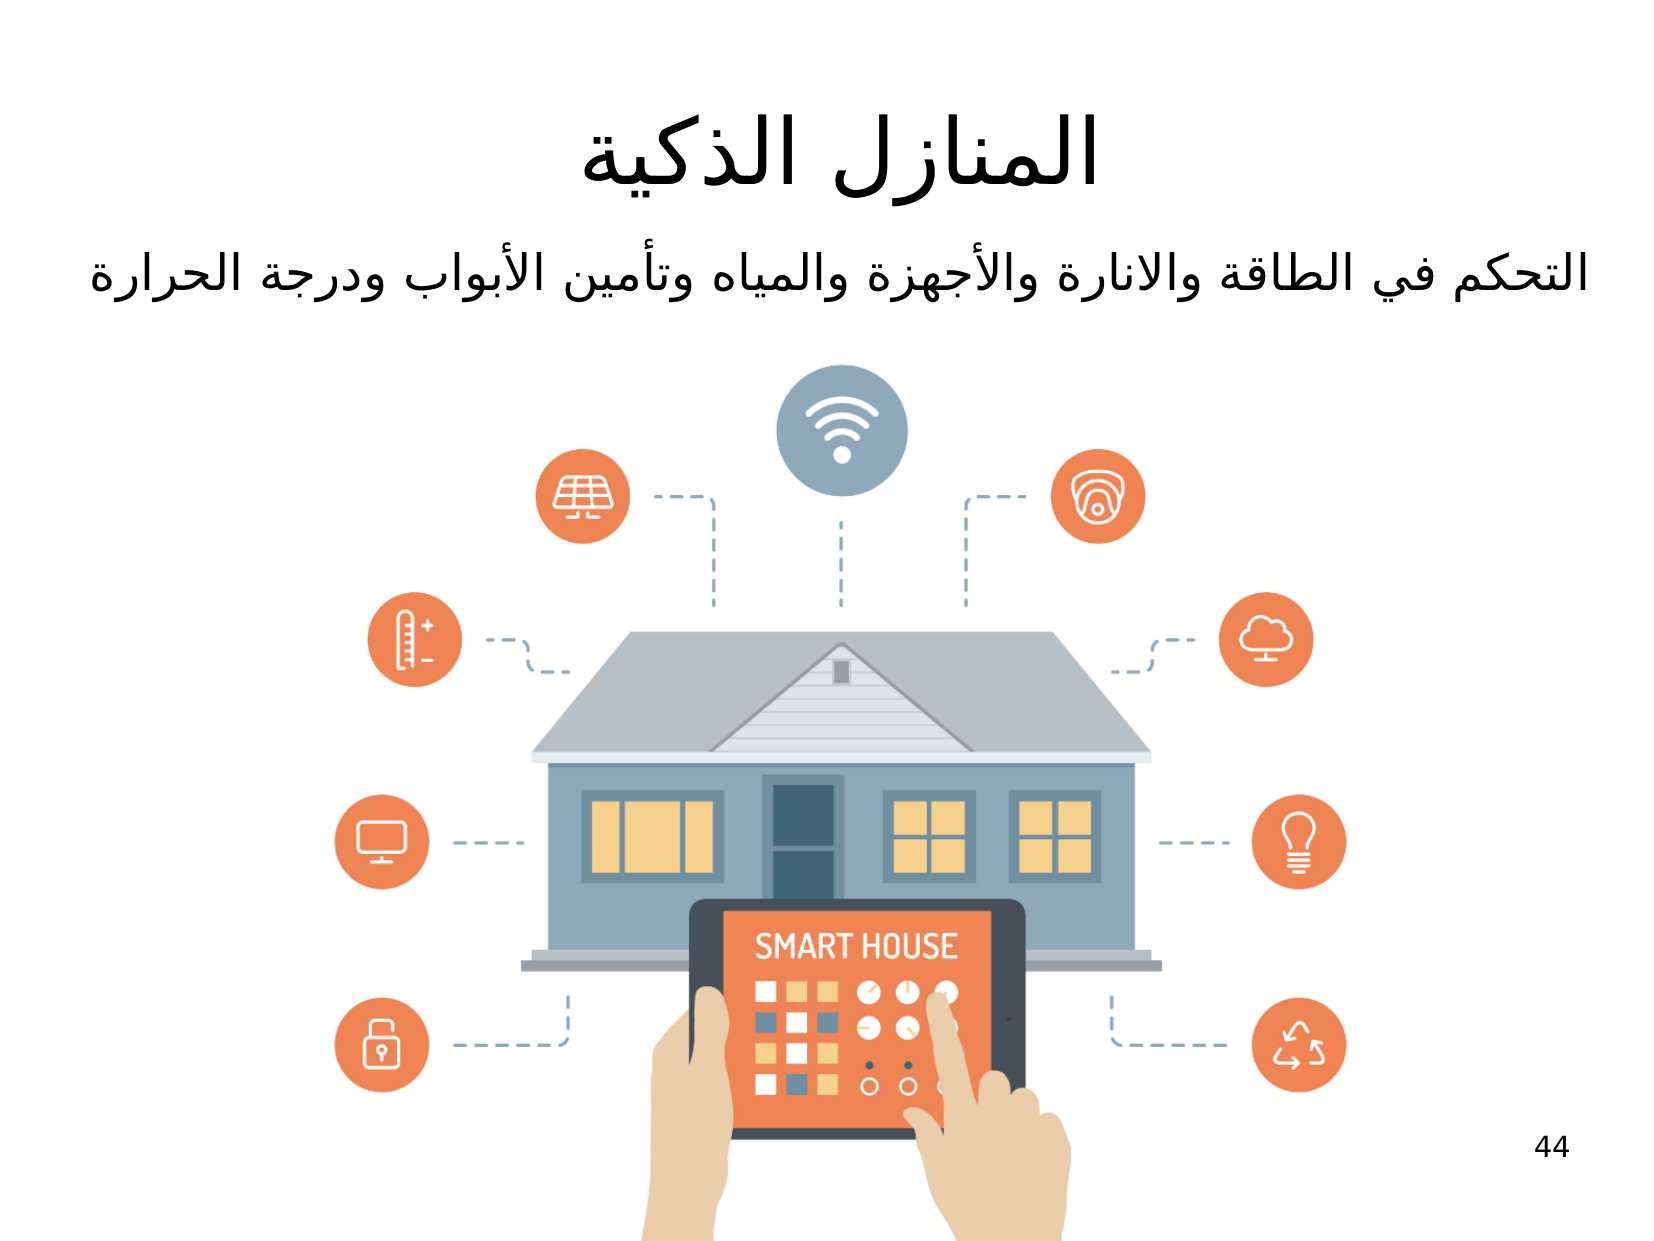

# المنازل الذكية
التحكم في الطاقة والانارة والأجهزة والمياه وتأمين الأبواب ودرجة الحرارة
44